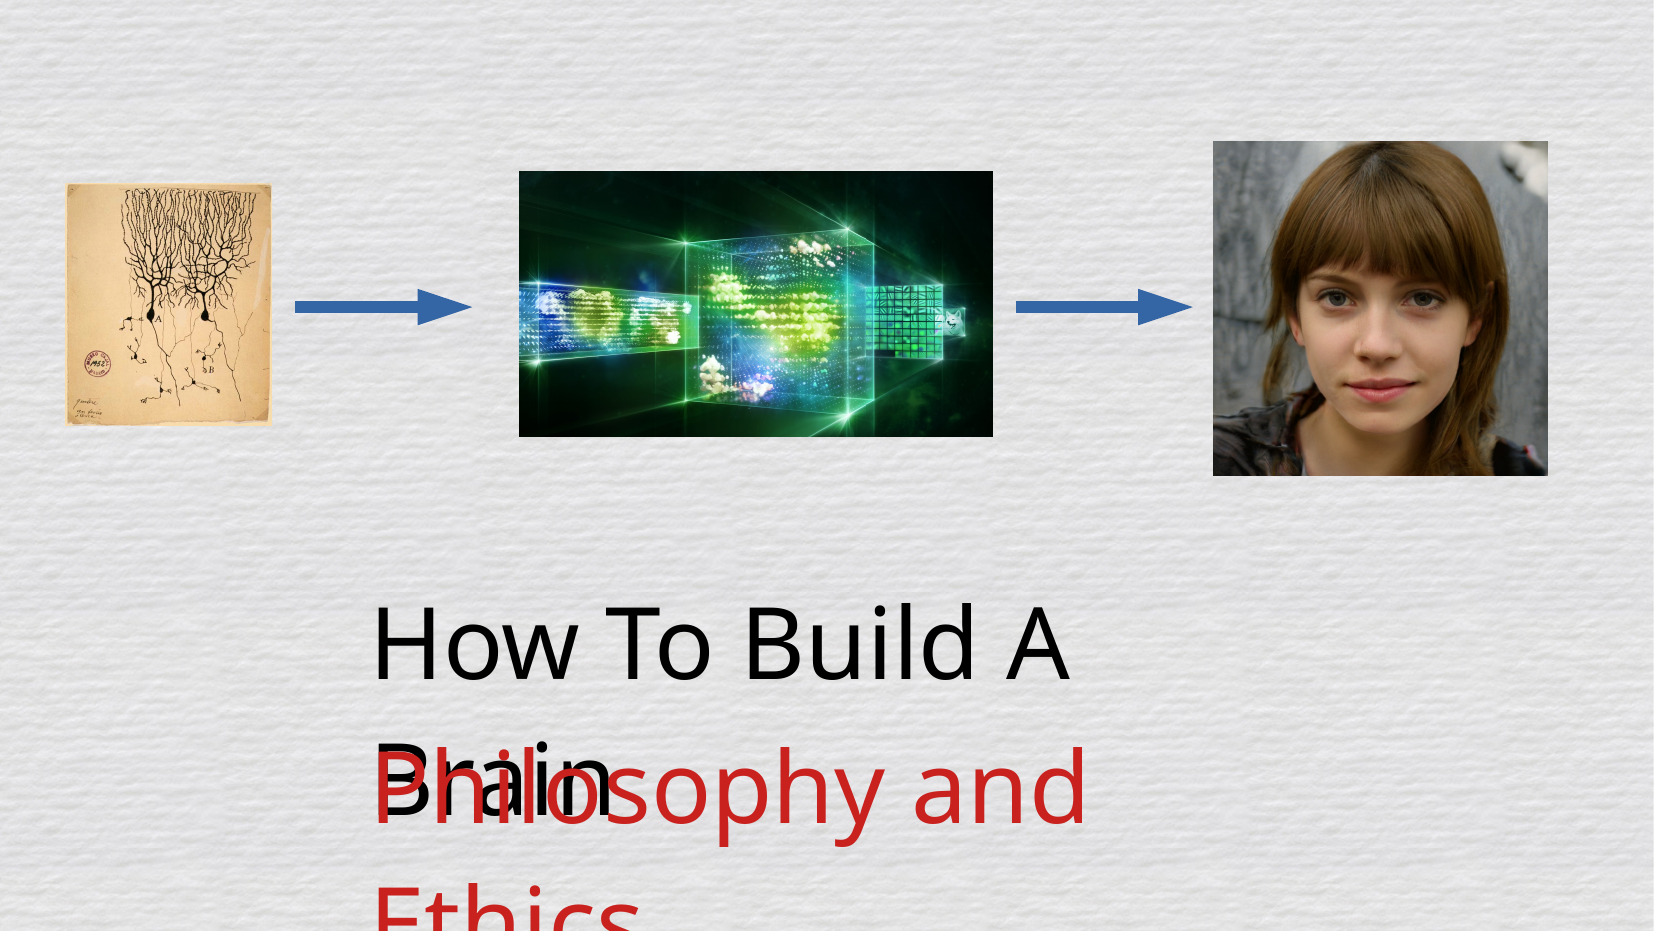

How To Build A Brain
Philosophy and Ethics